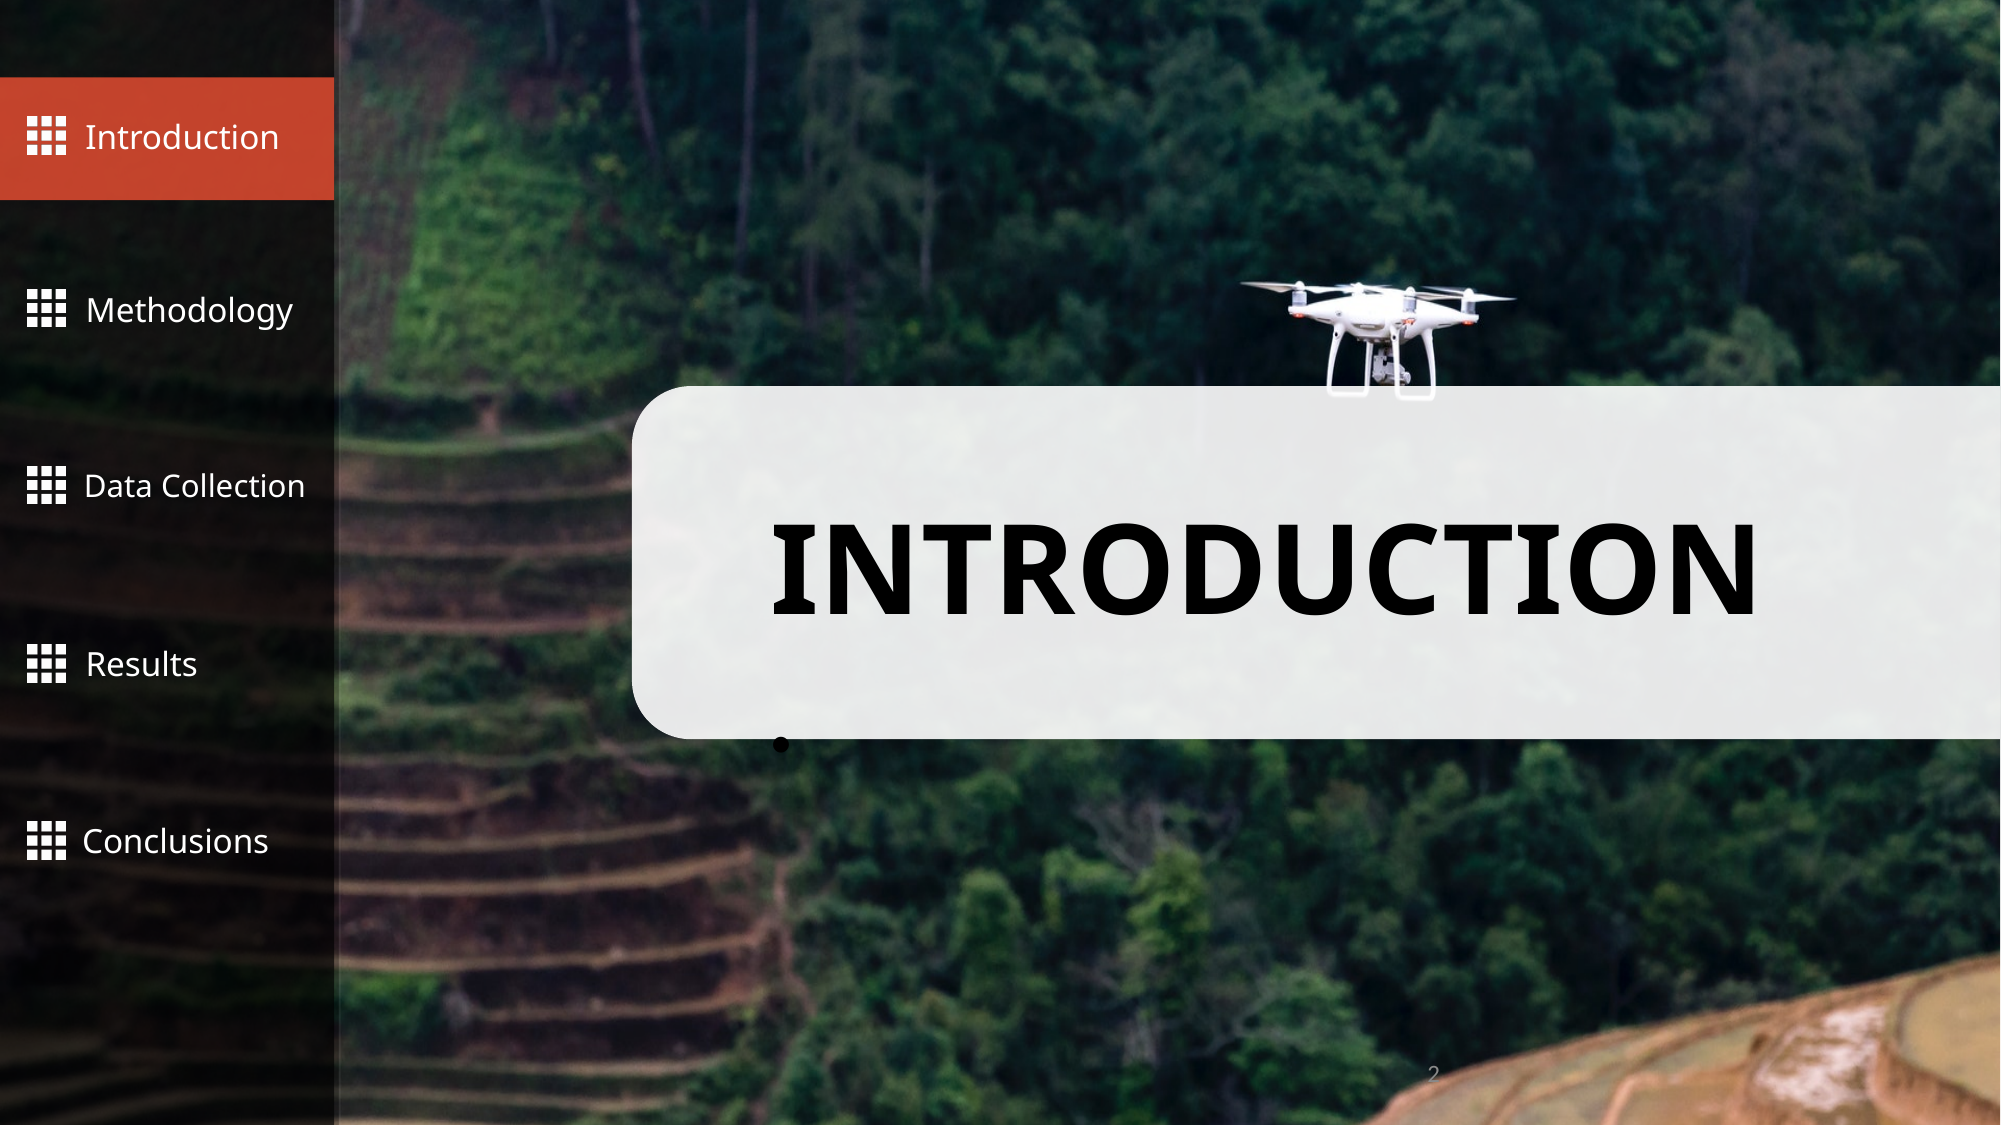

Introduction
Methodology
Data Collection
INTRODUCTION
Results
Conclusions